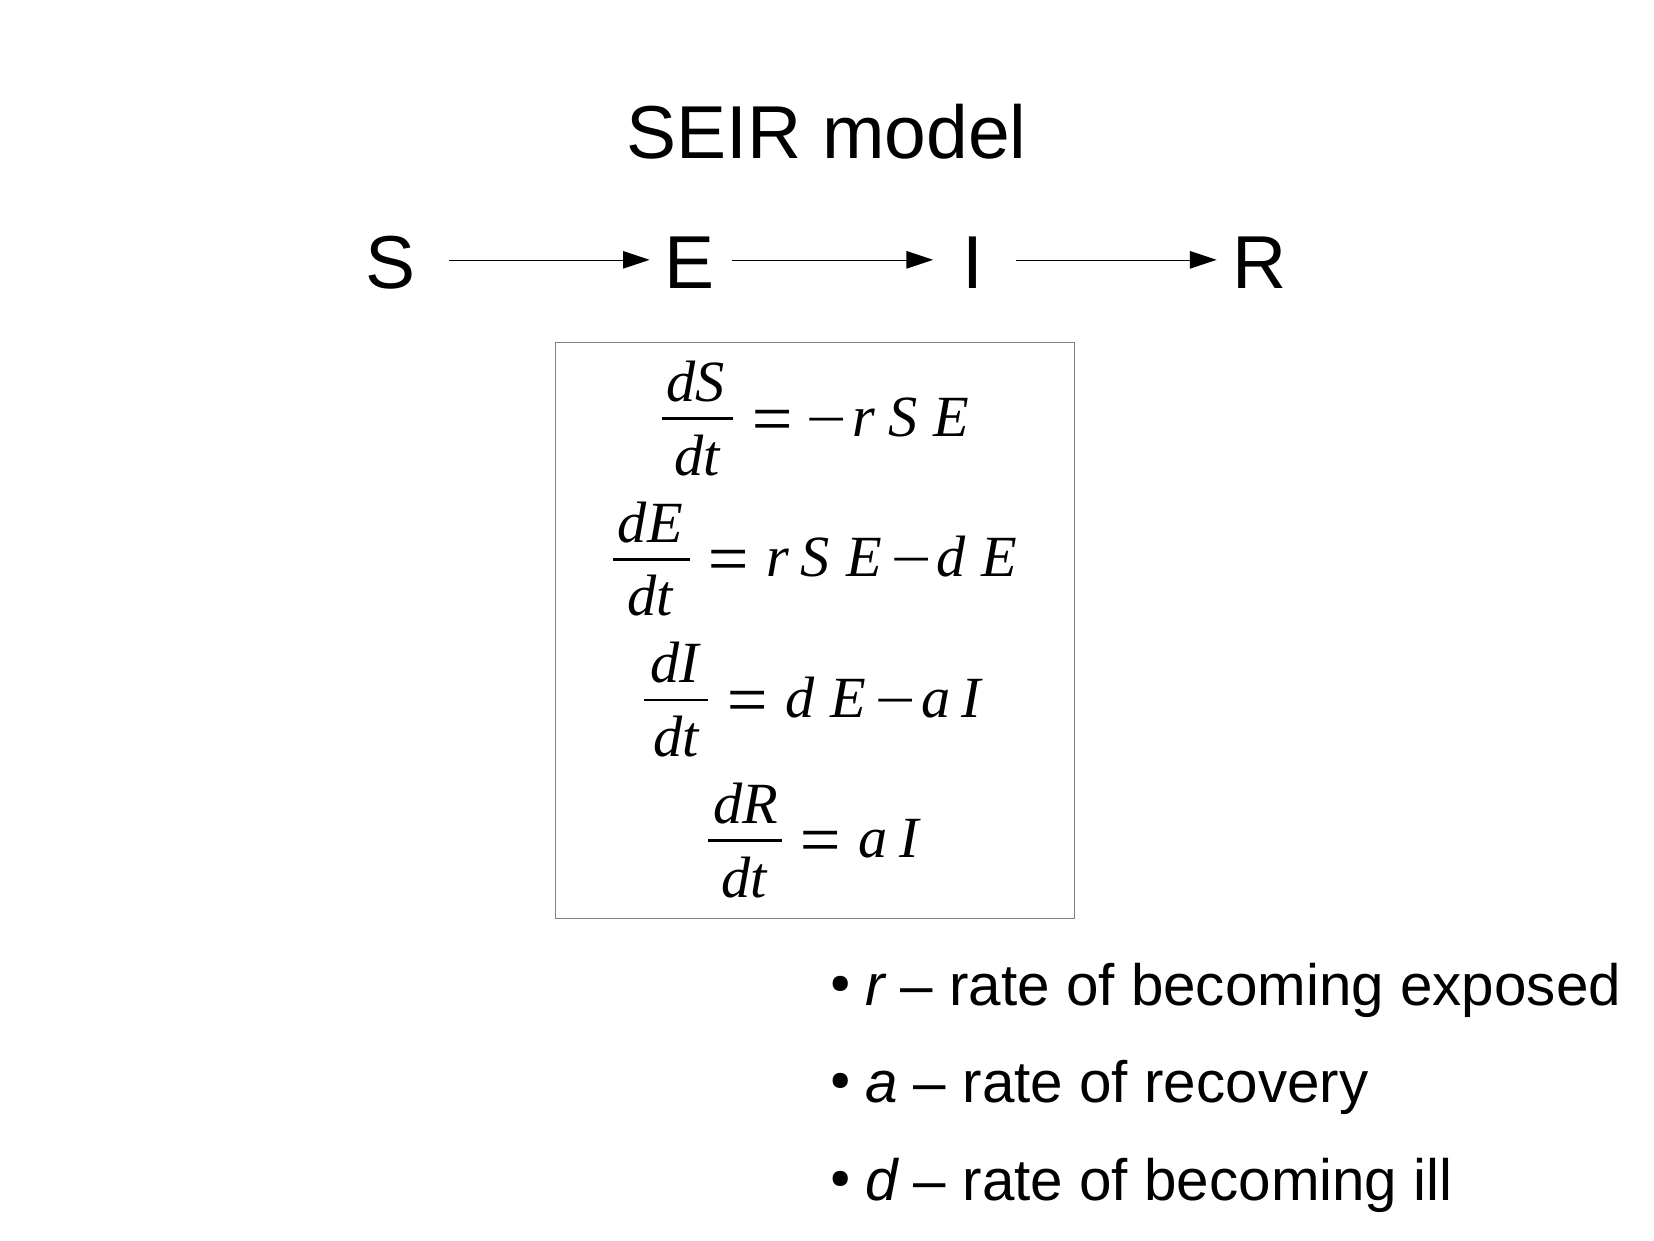

# SEIR model
S E I R
r – rate of becoming exposed
a – rate of recovery
d – rate of becoming ill